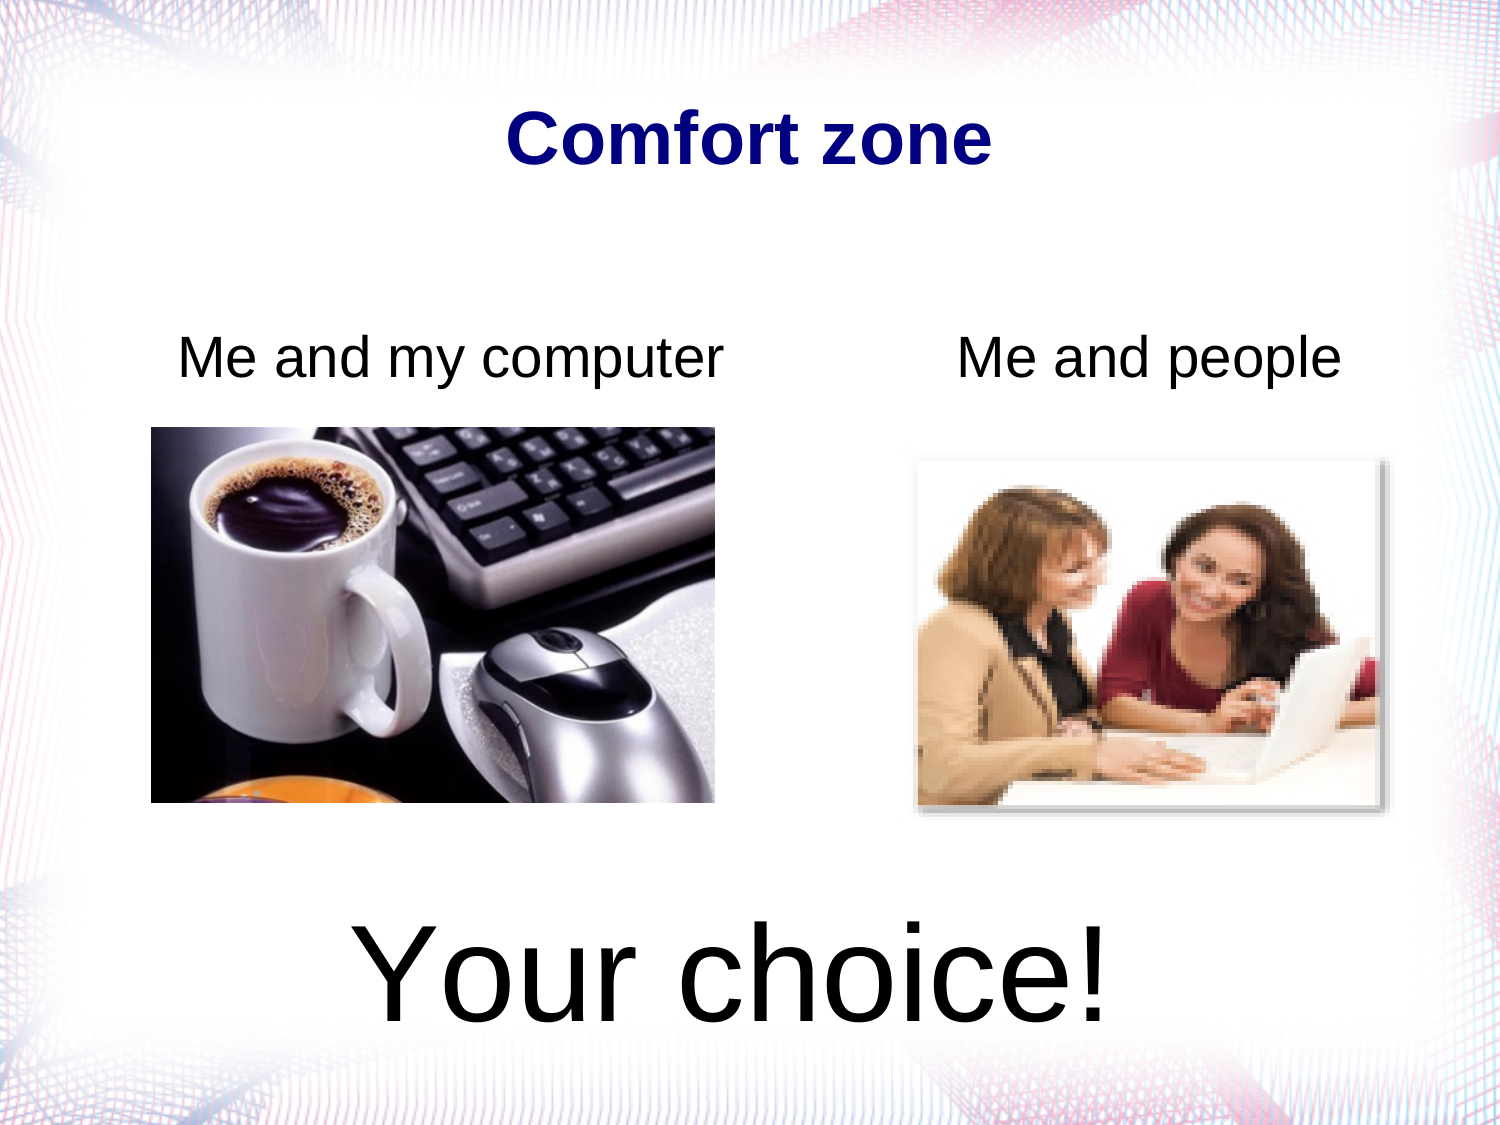

# Comfort zone
Me and my computer
Me and people
Your choice!